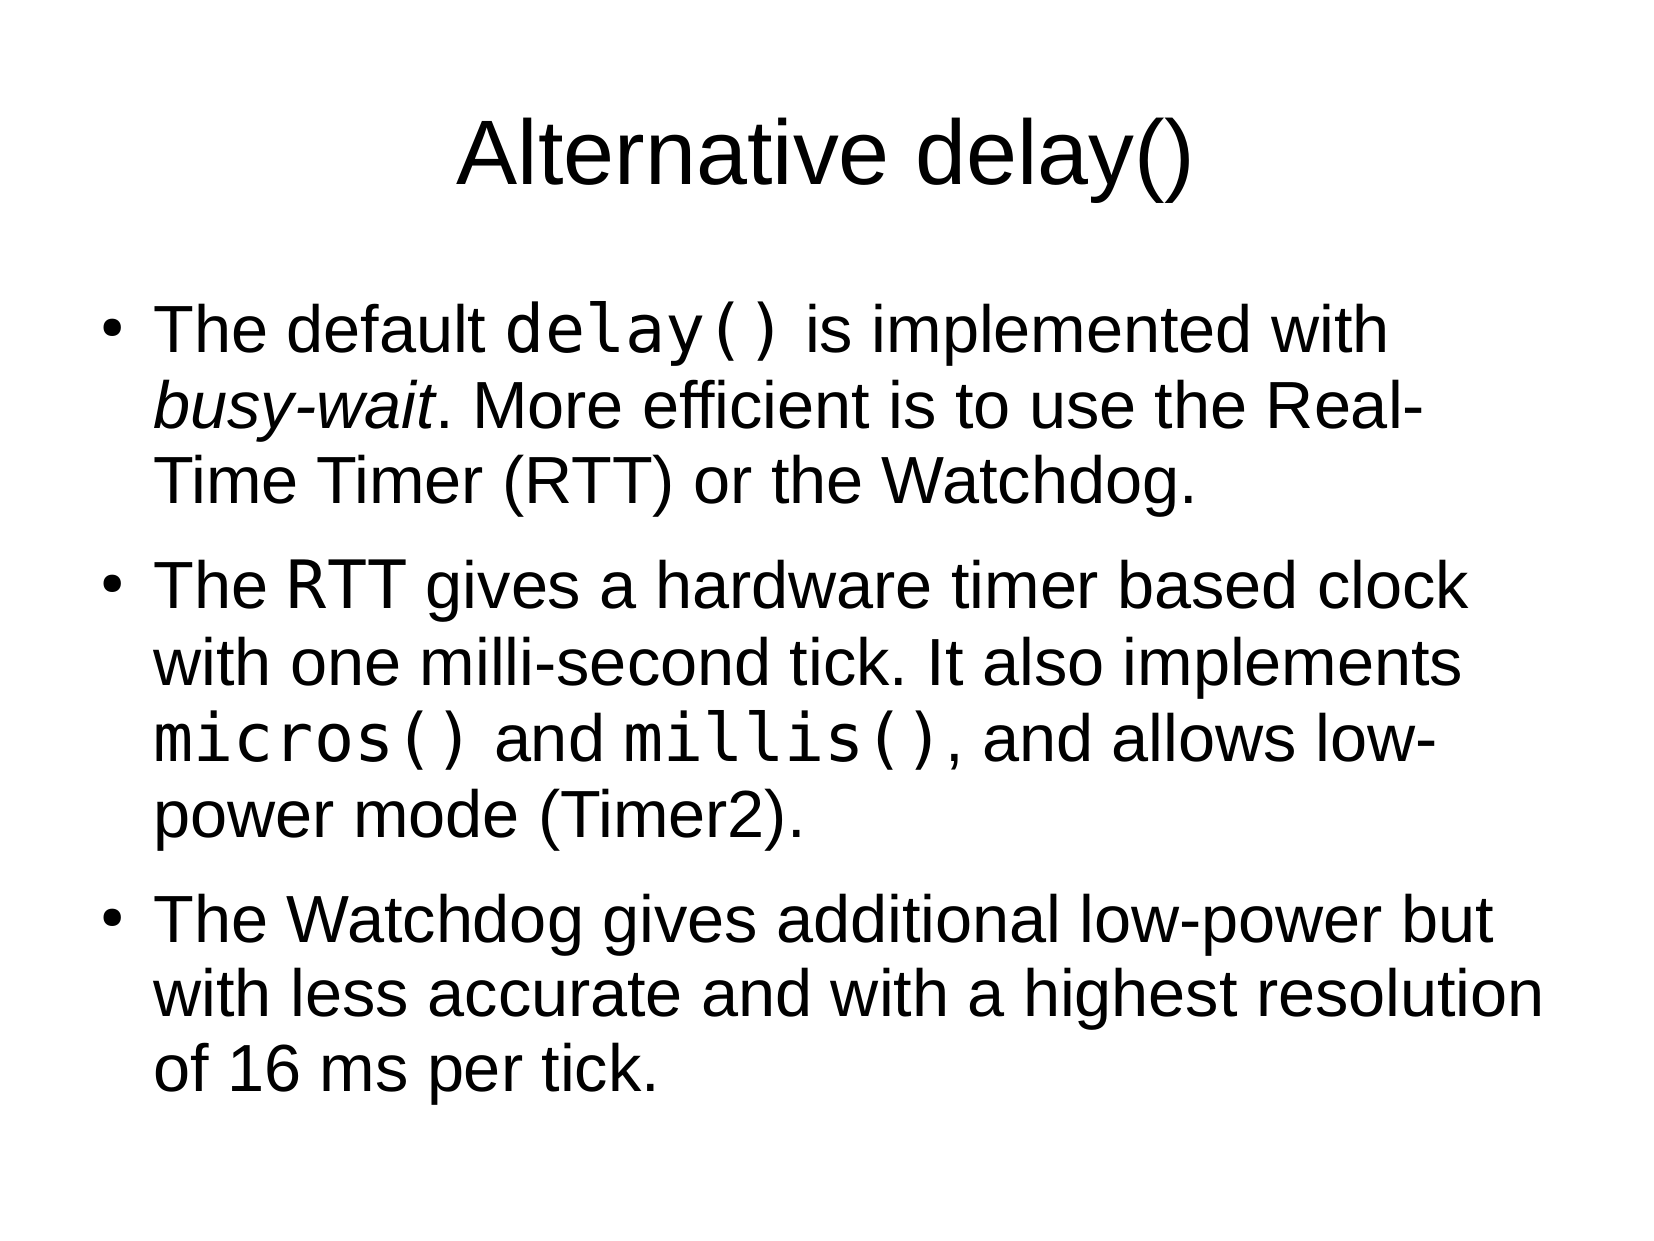

# Alternative delay()
The default delay() is implemented with busy-wait. More efficient is to use the Real-Time Timer (RTT) or the Watchdog.
The RTT gives a hardware timer based clock with one milli-second tick. It also implements micros() and millis(), and allows low-power mode (Timer2).
The Watchdog gives additional low-power but with less accurate and with a highest resolution of 16 ms per tick.